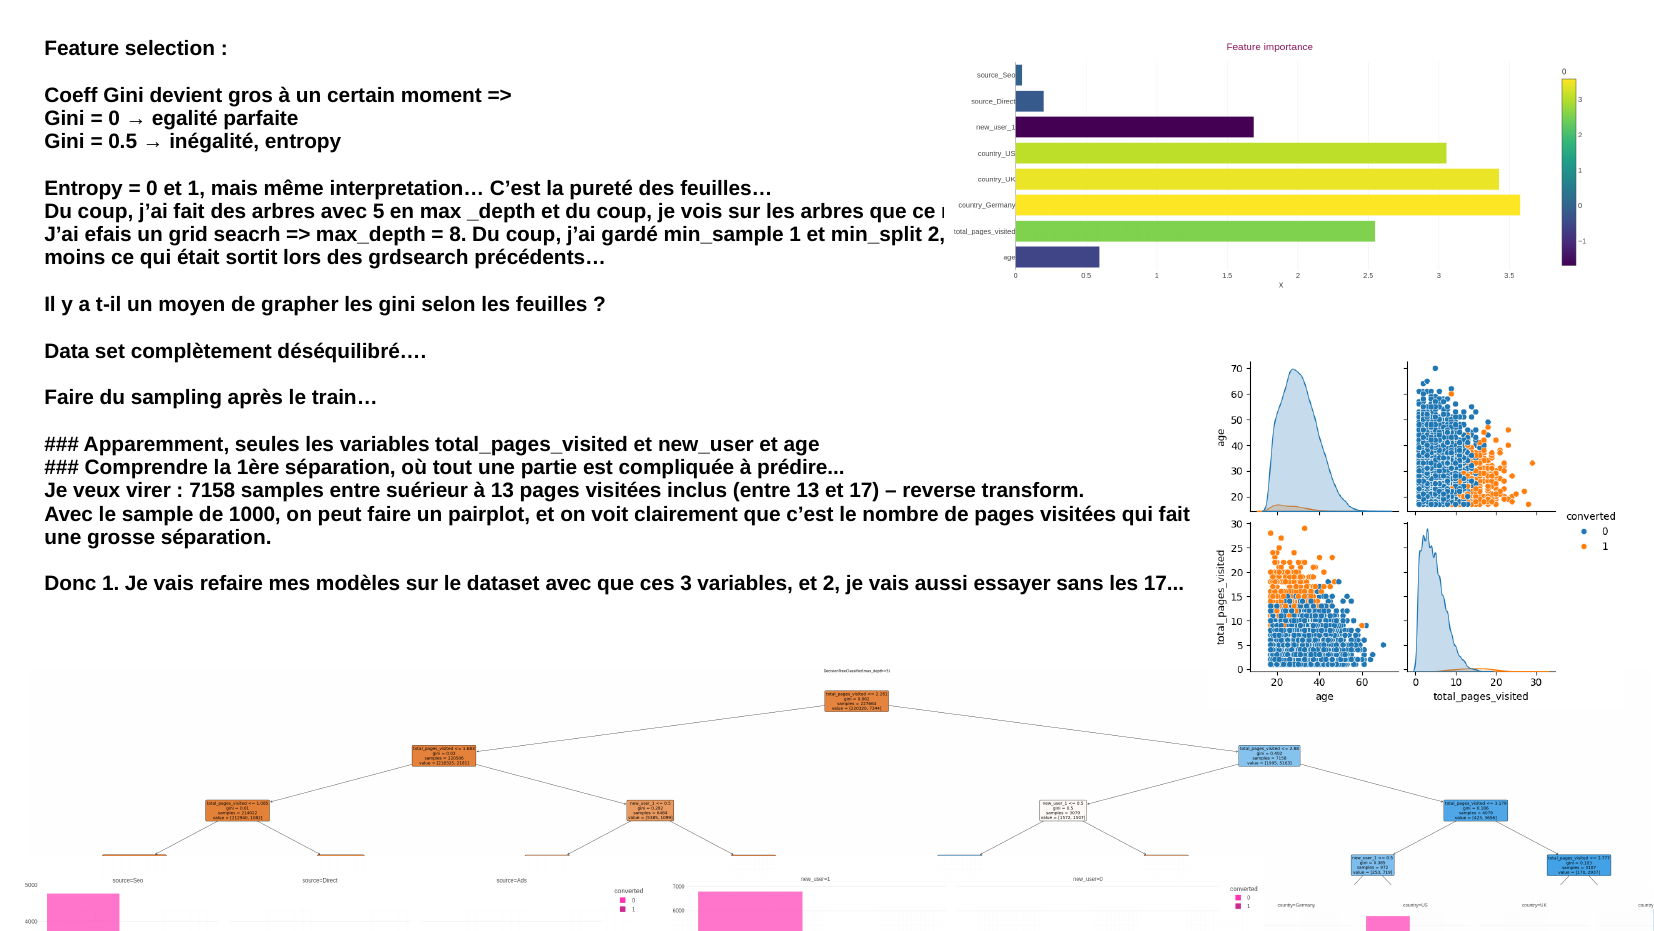

Feature selection :
Coeff Gini devient gros à un certain moment =>
Gini = 0 → egalité parfaite
Gini = 0.5 → inégalité, entropy
Entropy = 0 et 1, mais même interpretation… C’est la pureté des feuilles…
Du coup, j’ai fait des arbres avec 5 en max _depth et du coup, je vois sur les arbres que ce n’est aps ok…
J’ai efais un grid seacrh => max_depth = 8. Du coup, j’ai gardé min_sample 1 et min_split 2, parce que c’était plus ou moins ce qui était sortit lors des grdsearch précédents…
Il y a t-il un moyen de grapher les gini selon les feuilles ?
Data set complètement déséquilibré….
Faire du sampling après le train…
### Apparemment, seules les variables total_pages_visited et new_user et age
### Comprendre la 1ère séparation, où tout une partie est compliquée à prédire...
Je veux virer : 7158 samples entre suérieur à 13 pages visitées inclus (entre 13 et 17) – reverse transform.
Avec le sample de 1000, on peut faire un pairplot, et on voit clairement que c’est le nombre de pages visitées qui fait une grosse séparation.
Donc 1. Je vais refaire mes modèles sur le dataset avec que ces 3 variables, et 2, je vais aussi essayer sans les 17...